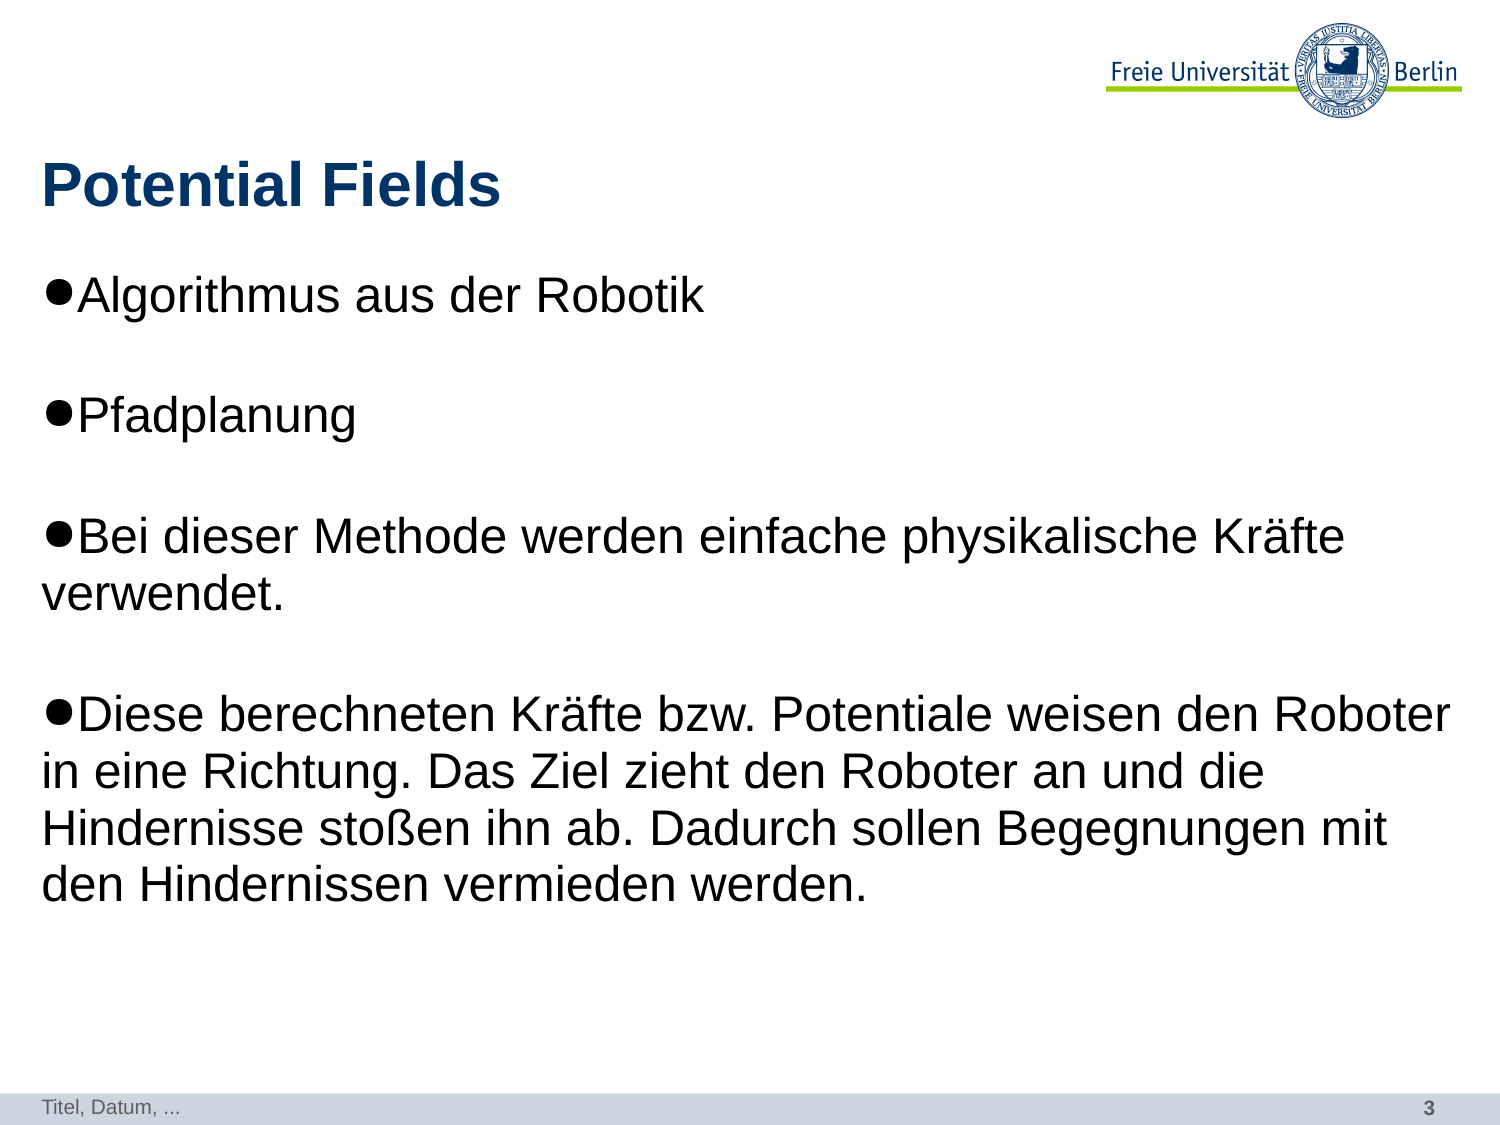

# Potential Fields
Algorithmus aus der Robotik
Pfadplanung
Bei dieser Methode werden einfache physikalische Kräfte verwendet.
Diese berechneten Kräfte bzw. Potentiale weisen den Roboter in eine Richtung. Das Ziel zieht den Roboter an und die Hindernisse stoßen ihn ab. Dadurch sollen Begegnungen mit den Hindernissen vermieden werden.